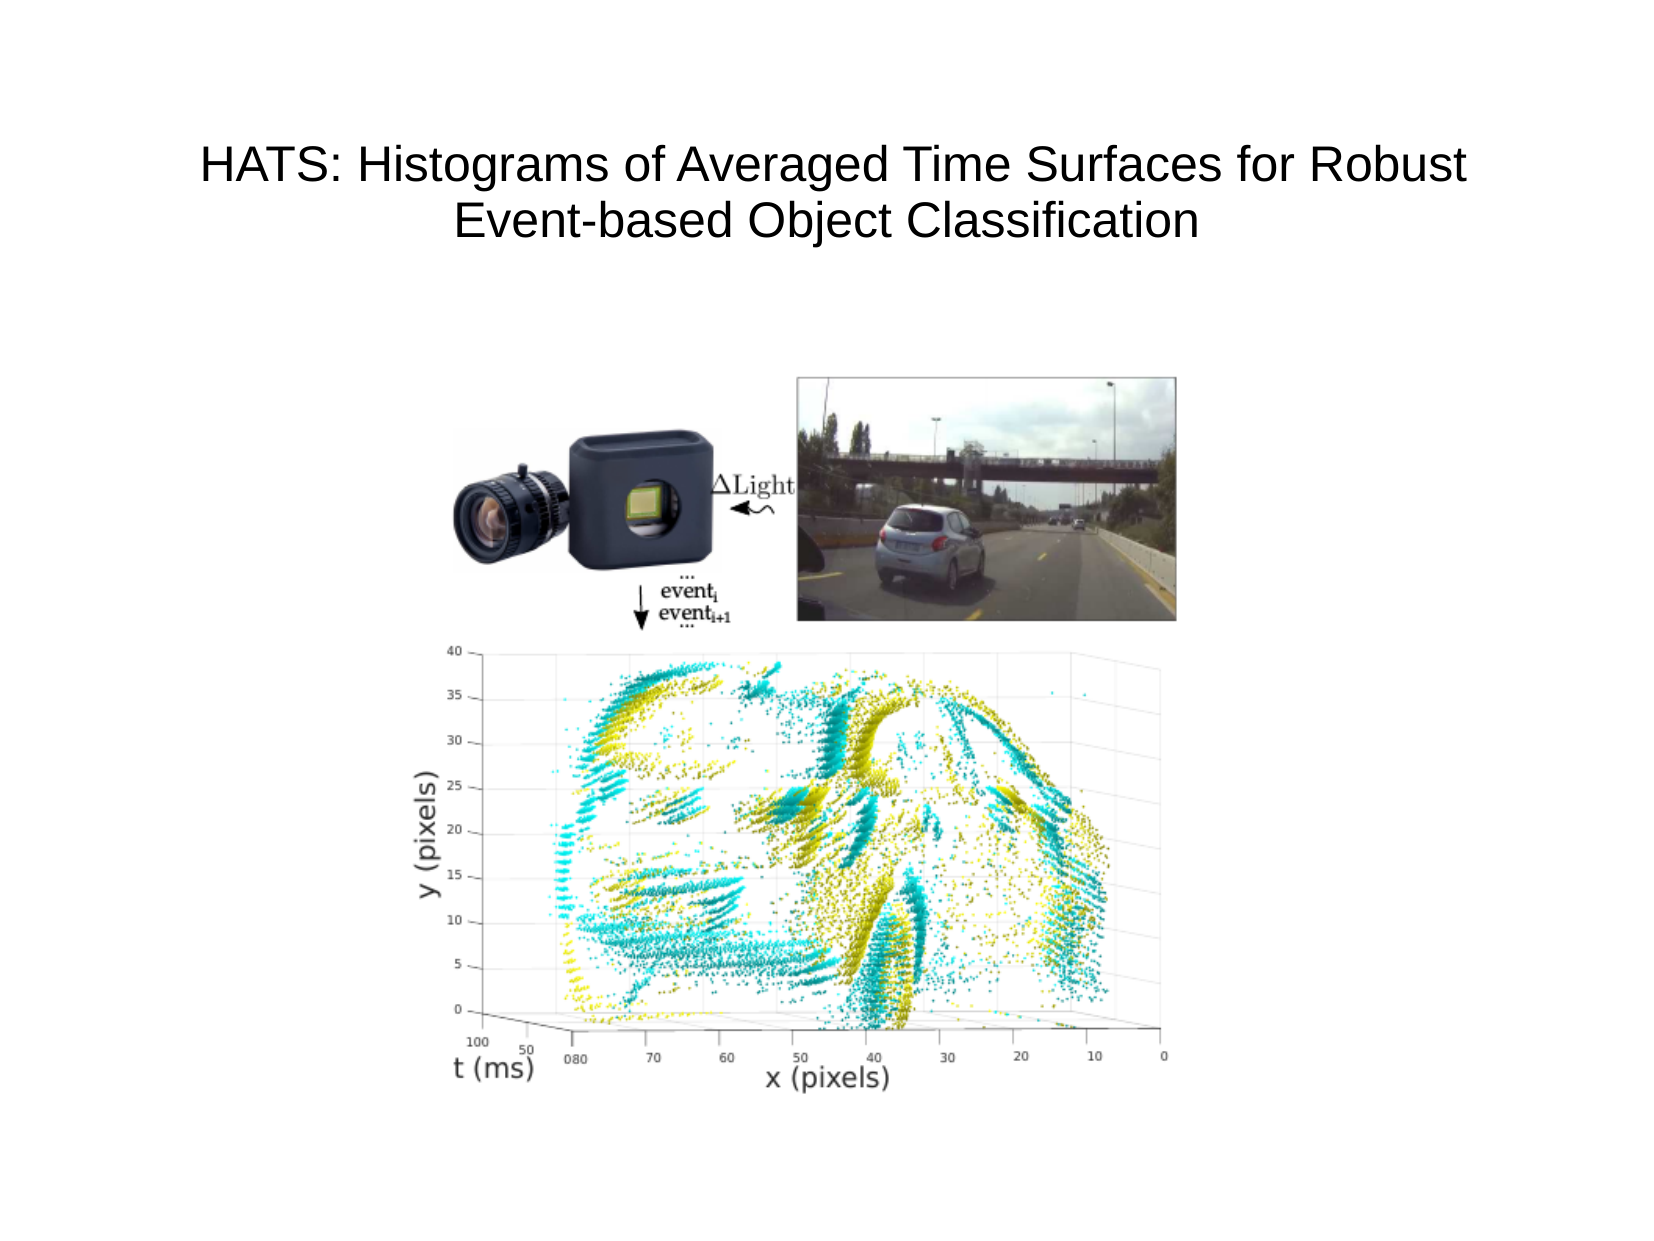

# HATS: Histograms of Averaged Time Surfaces for Robust Event-based Object Classification